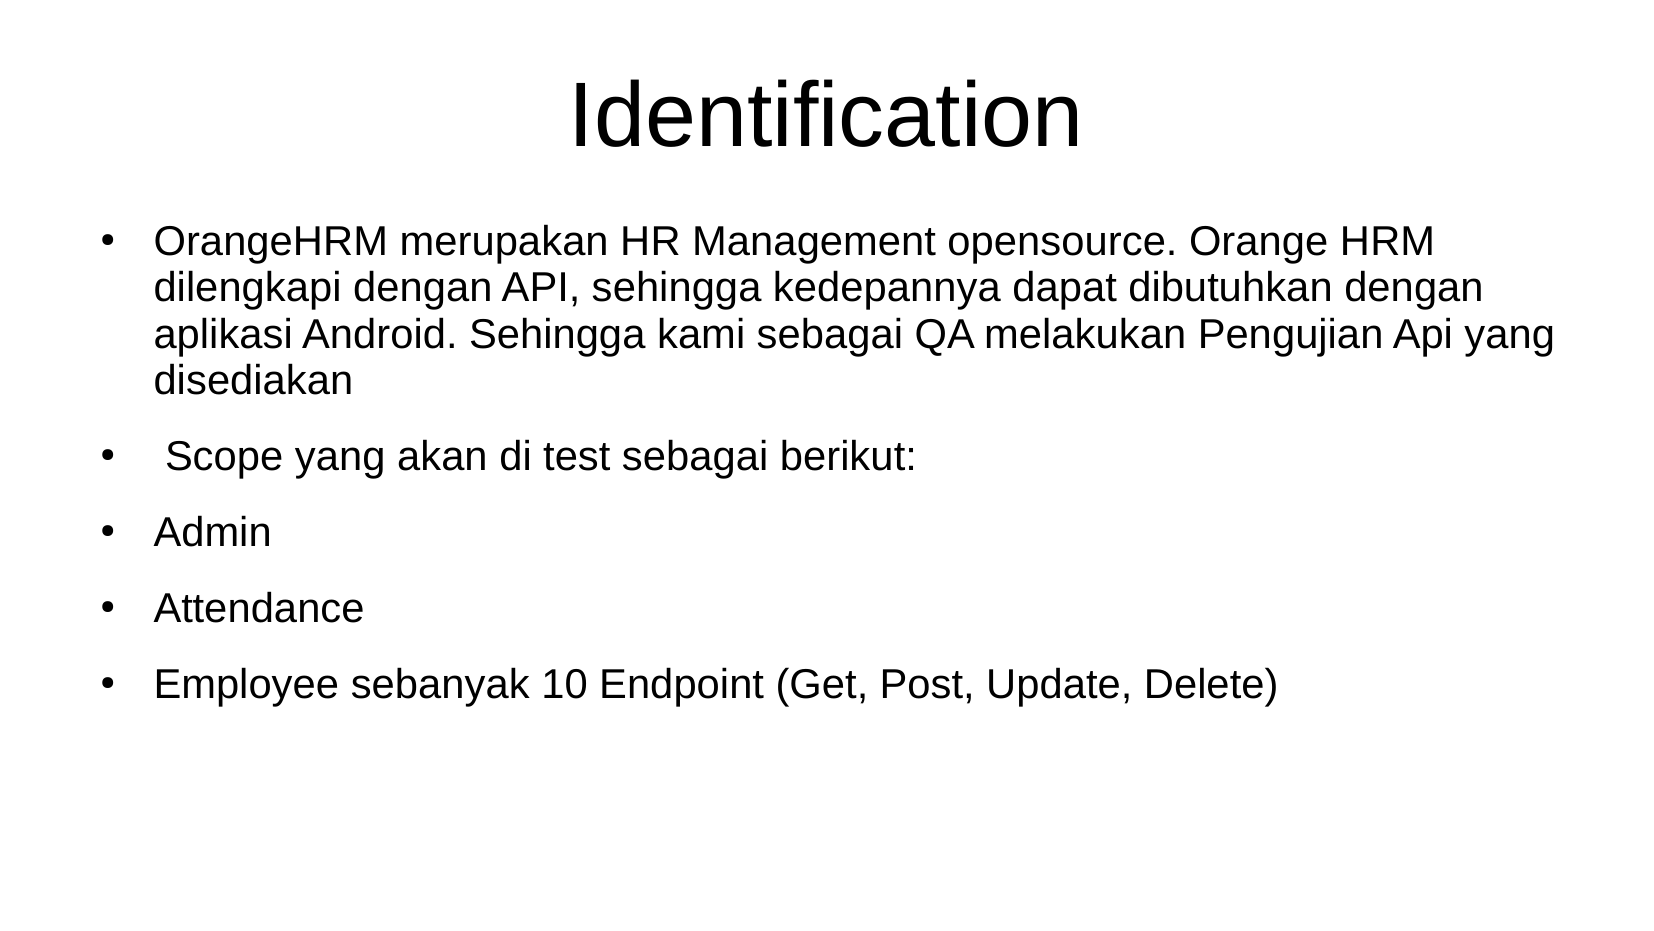

# Identification
OrangeHRM merupakan HR Management opensource. Orange HRM dilengkapi dengan API, sehingga kedepannya dapat dibutuhkan dengan aplikasi Android. Sehingga kami sebagai QA melakukan Pengujian Api yang disediakan
 Scope yang akan di test sebagai berikut:
Admin
Attendance
Employee sebanyak 10 Endpoint (Get, Post, Update, Delete)